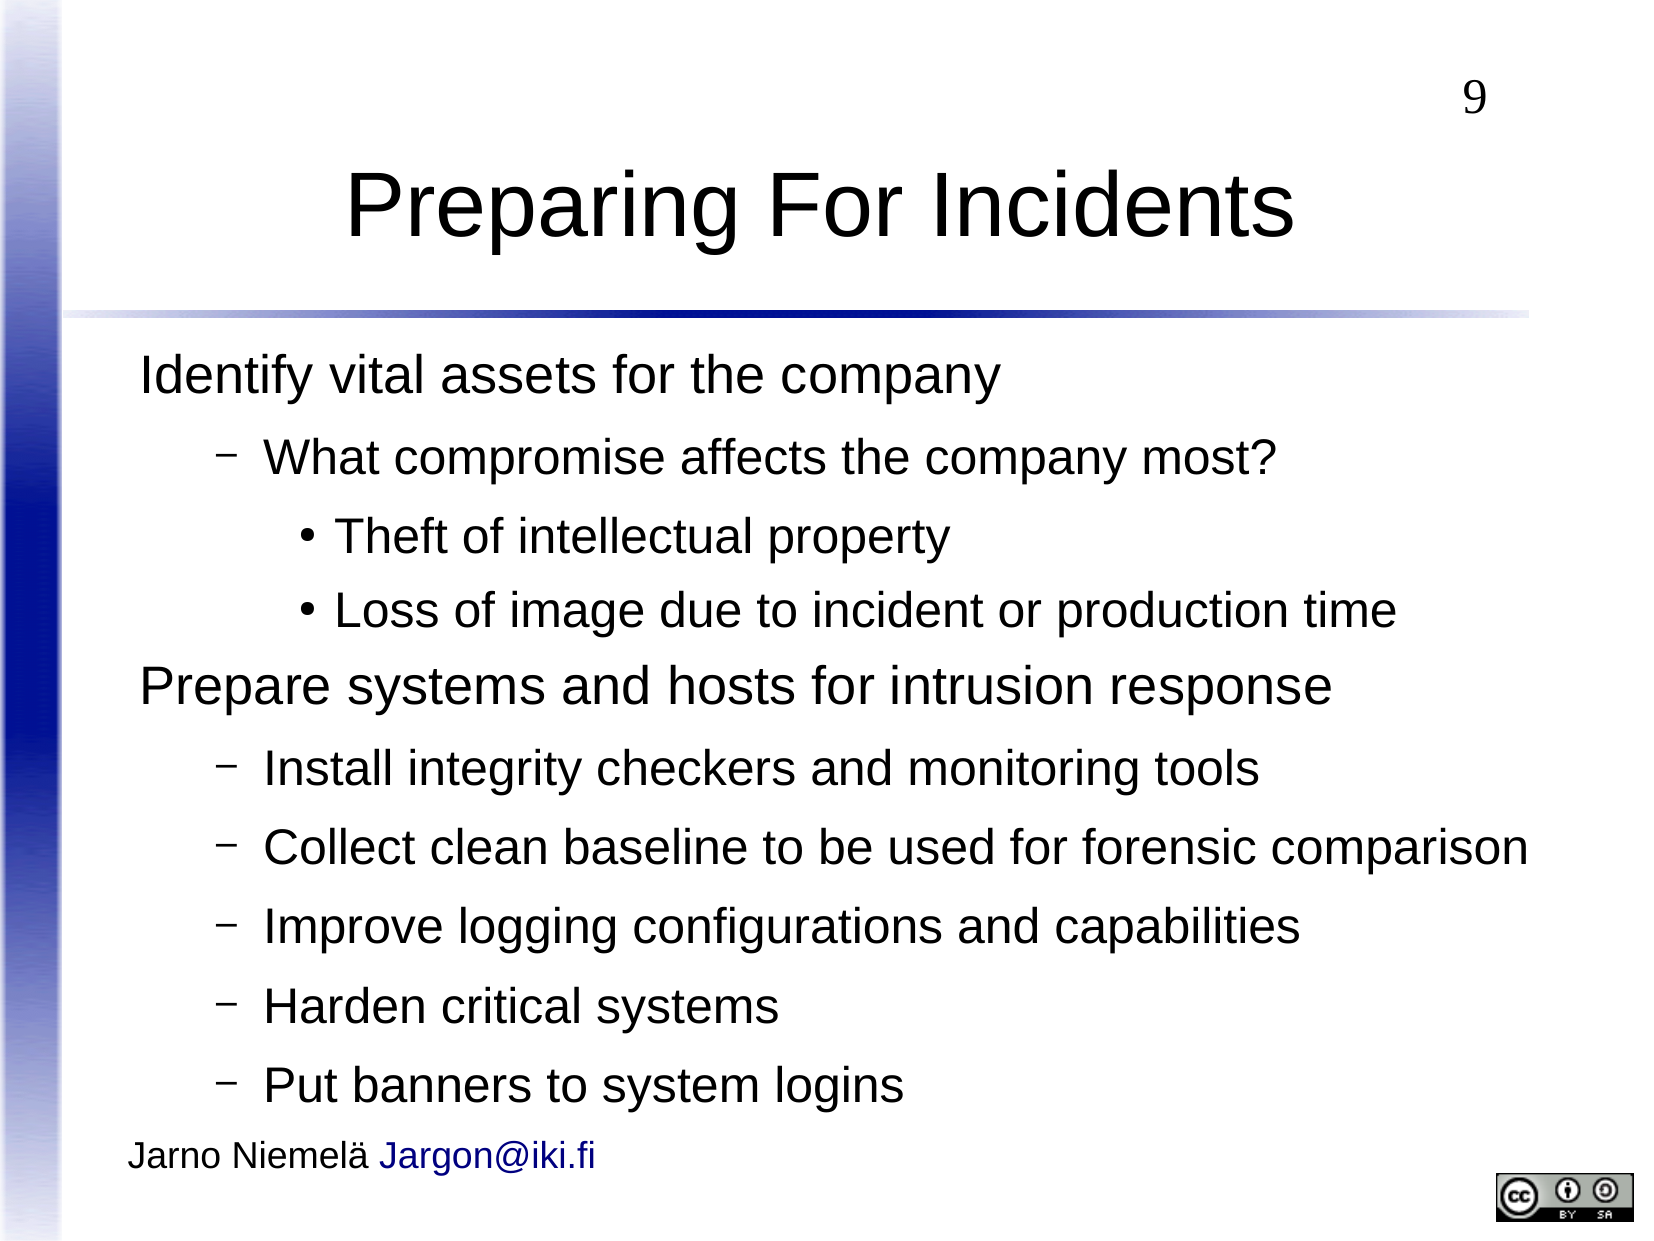

# Preparing For Incidents
Identify vital assets for the company
What compromise affects the company most?
Theft of intellectual property
Loss of image due to incident or production time
Prepare systems and hosts for intrusion response
Install integrity checkers and monitoring tools
Collect clean baseline to be used for forensic comparison
Improve logging configurations and capabilities
Harden critical systems
Put banners to system logins